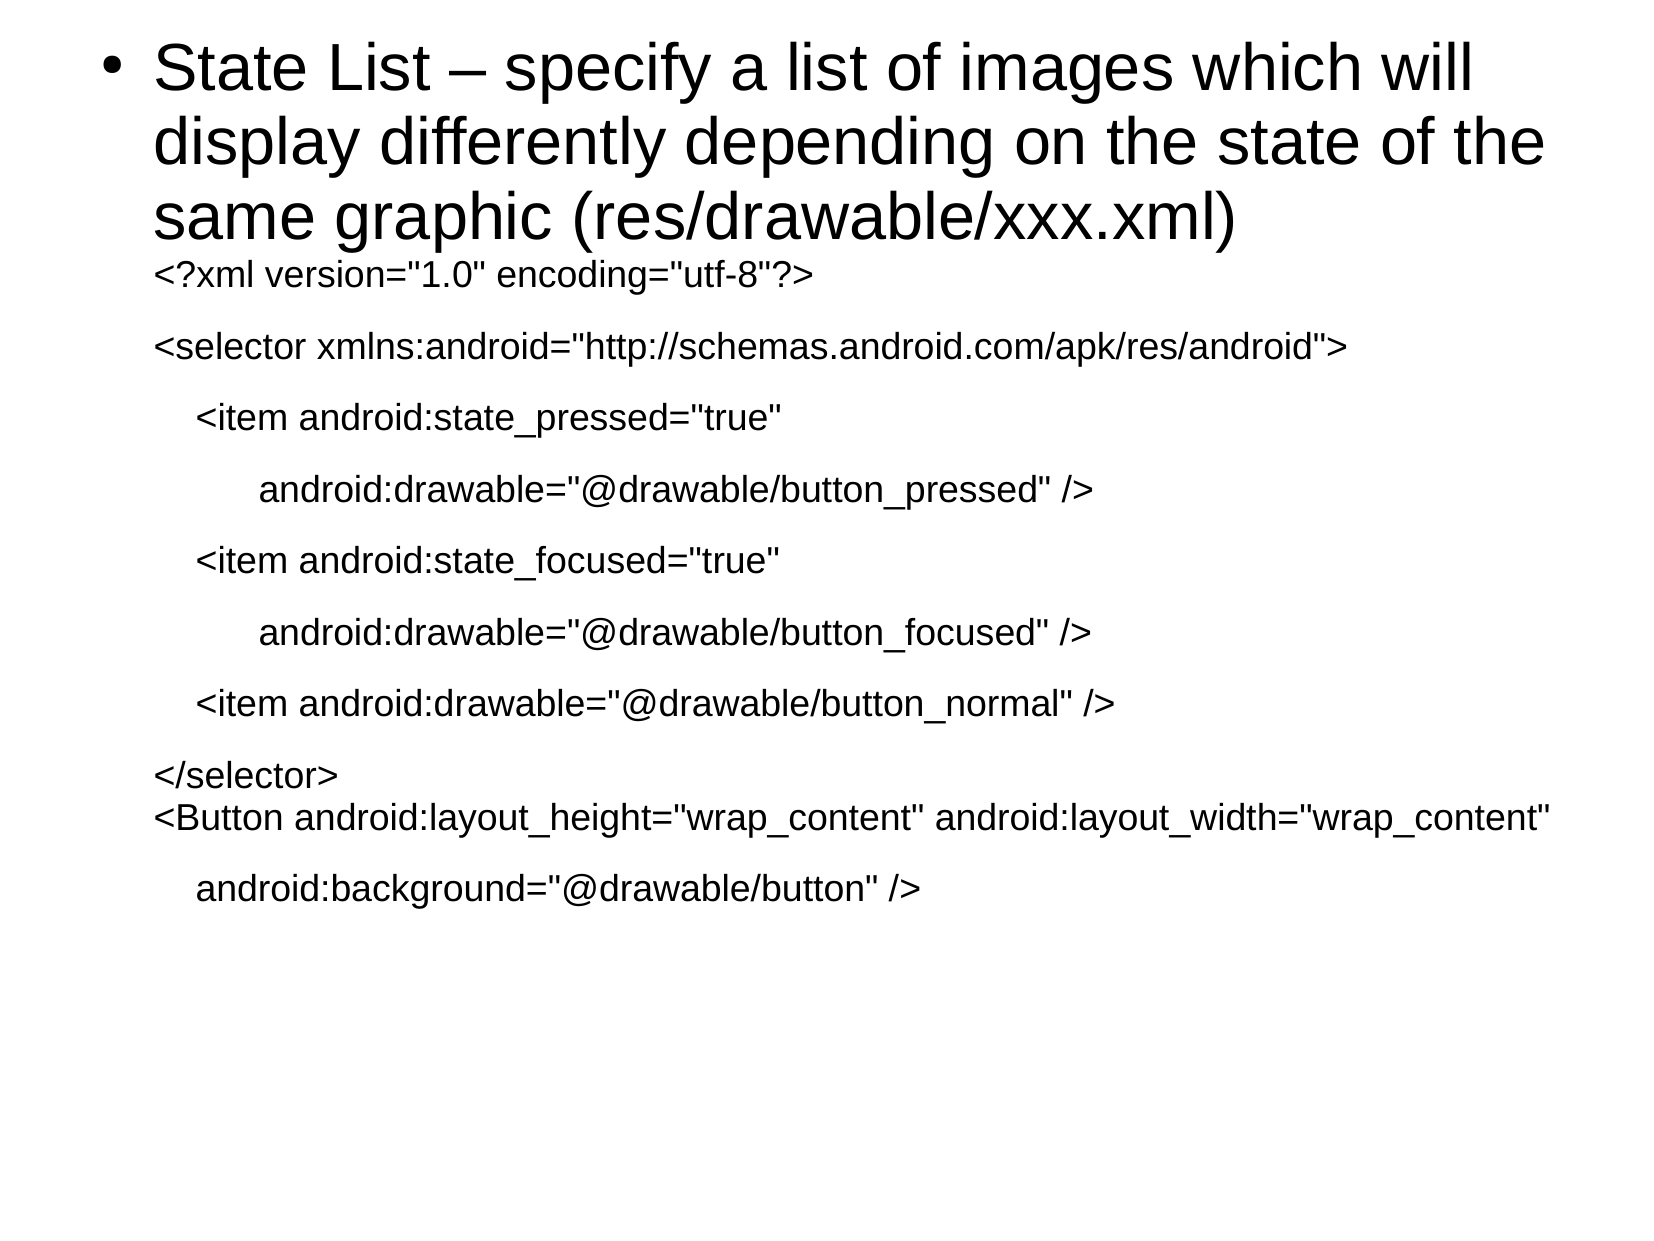

# State List – specify a list of images which will display differently depending on the state of the same graphic (res/drawable/xxx.xml) <?xml version="1.0" encoding="utf-8"?>
<selector xmlns:android="http://schemas.android.com/apk/res/android">
 <item android:state_pressed="true"
 android:drawable="@drawable/button_pressed" />
 <item android:state_focused="true"
 android:drawable="@drawable/button_focused" />
 <item android:drawable="@drawable/button_normal" />
</selector>
<Button android:layout_height="wrap_content" android:layout_width="wrap_content"
 android:background="@drawable/button" />